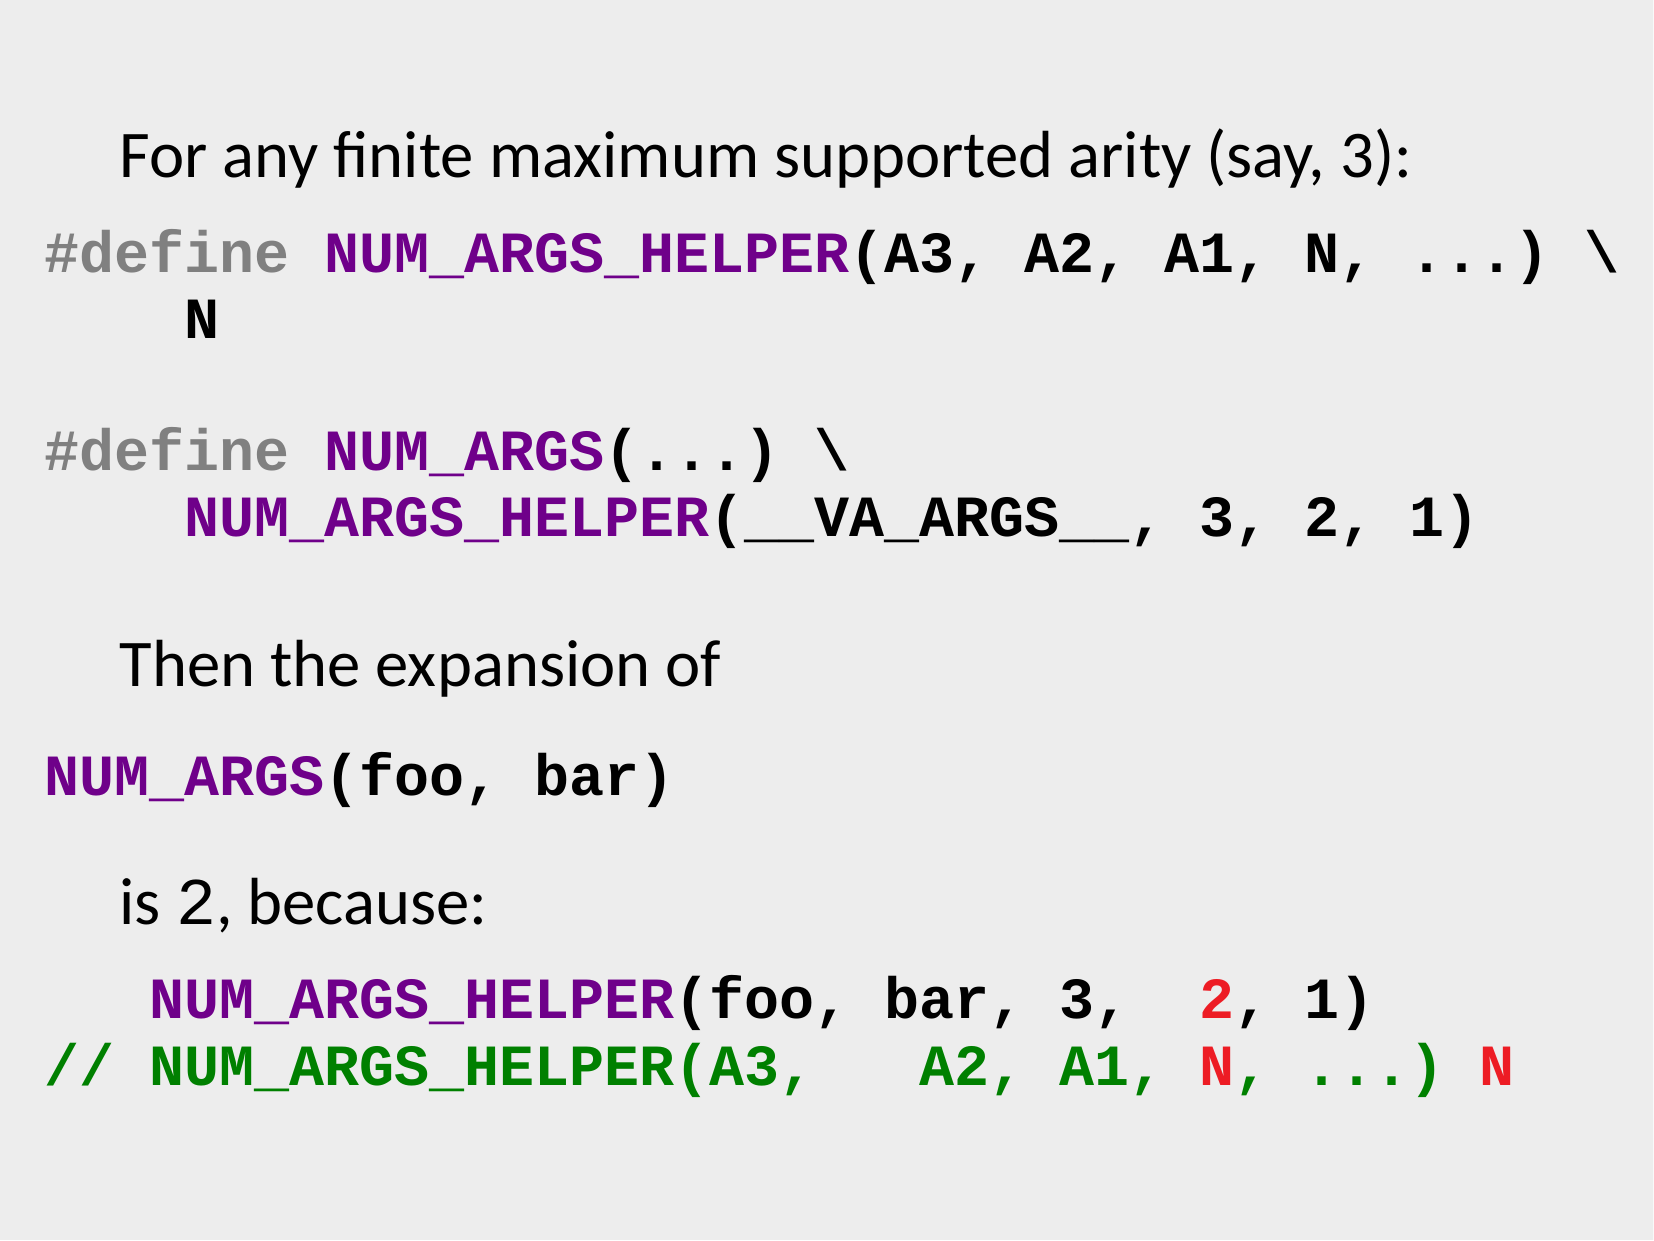

For any finite maximum supported arity (say, 3):
#define NUM_ARGS_HELPER(A3, A2, A1, N, ...) \
 N
#define NUM_ARGS(...) \
 NUM_ARGS_HELPER(__VA_ARGS__, 3, 2, 1)
Then the expansion of
NUM_ARGS(foo, bar)
is 2, because:
 NUM_ARGS_HELPER(foo, bar, 3, 2, 1)
// NUM_ARGS_HELPER(A3, A2, A1, N, ...) N